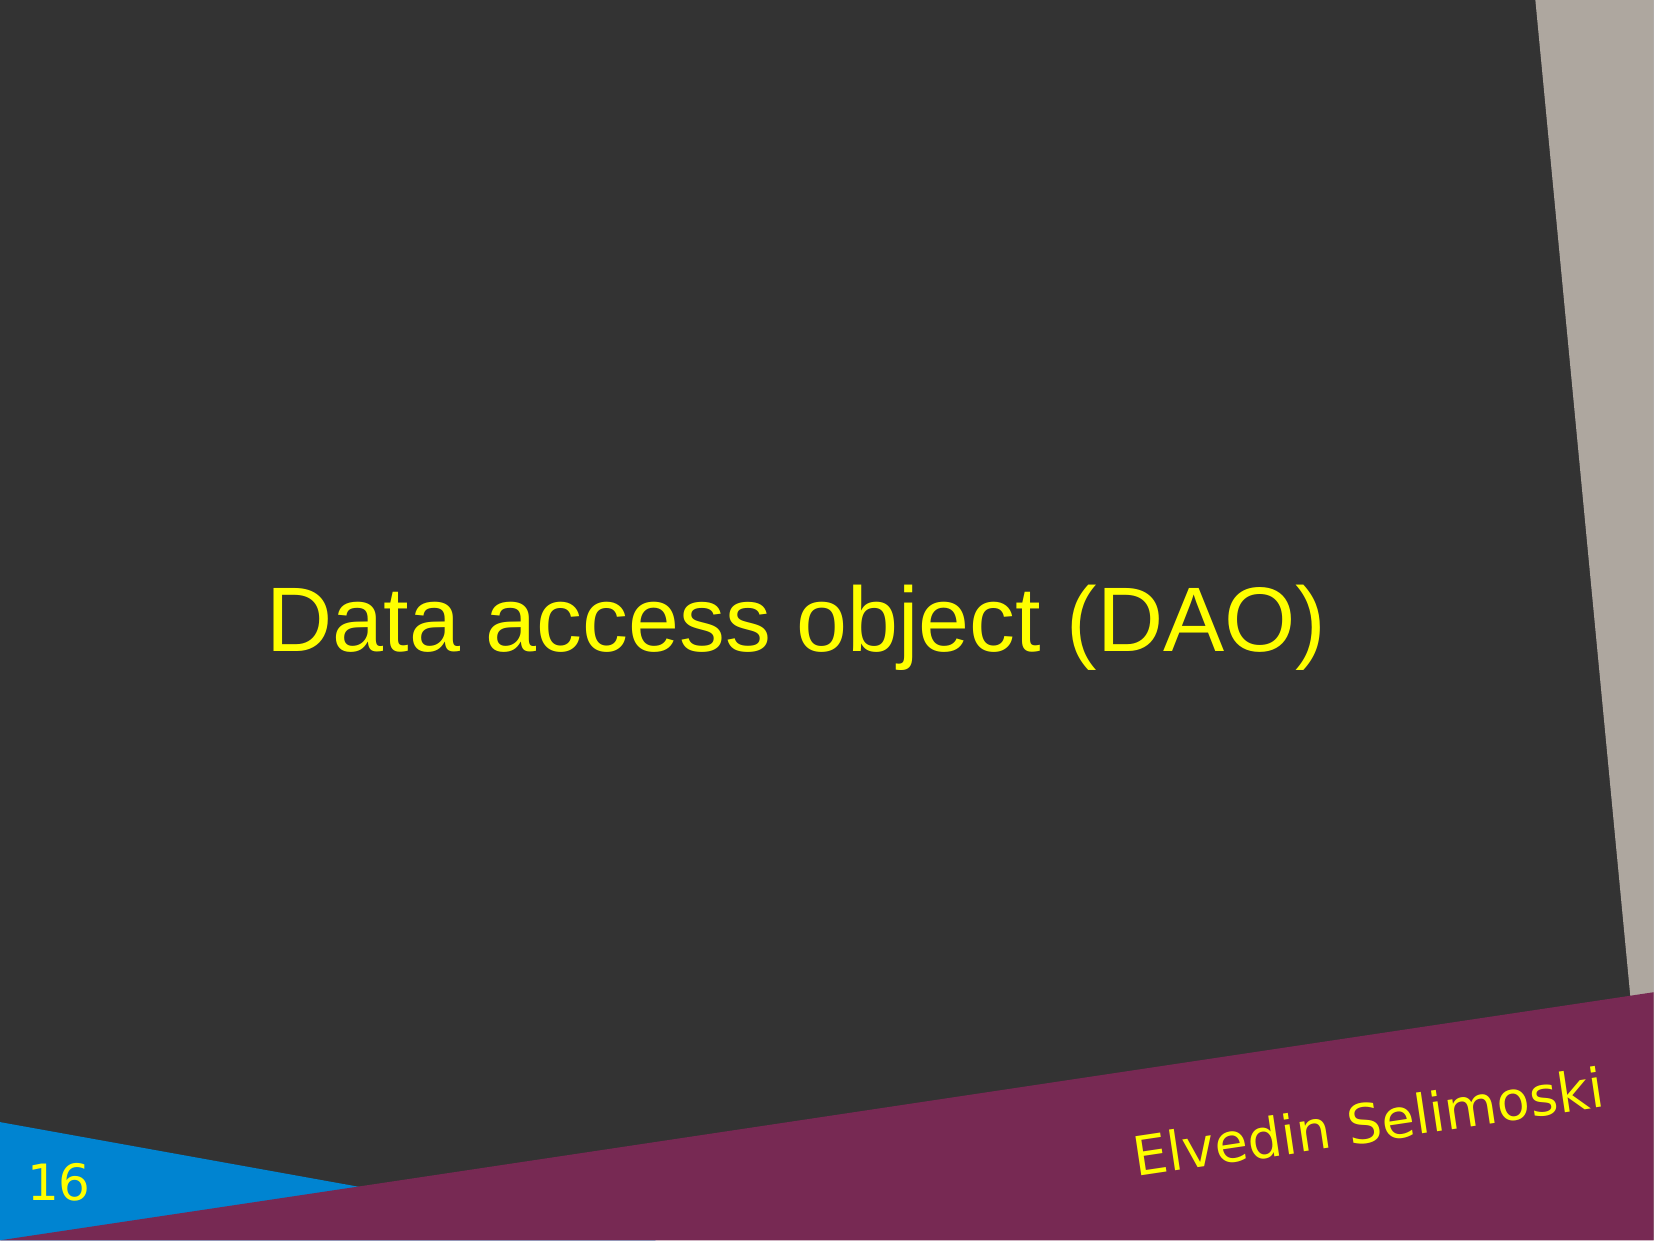

# Data access object (DAO)
Elvedin Selimoski
16